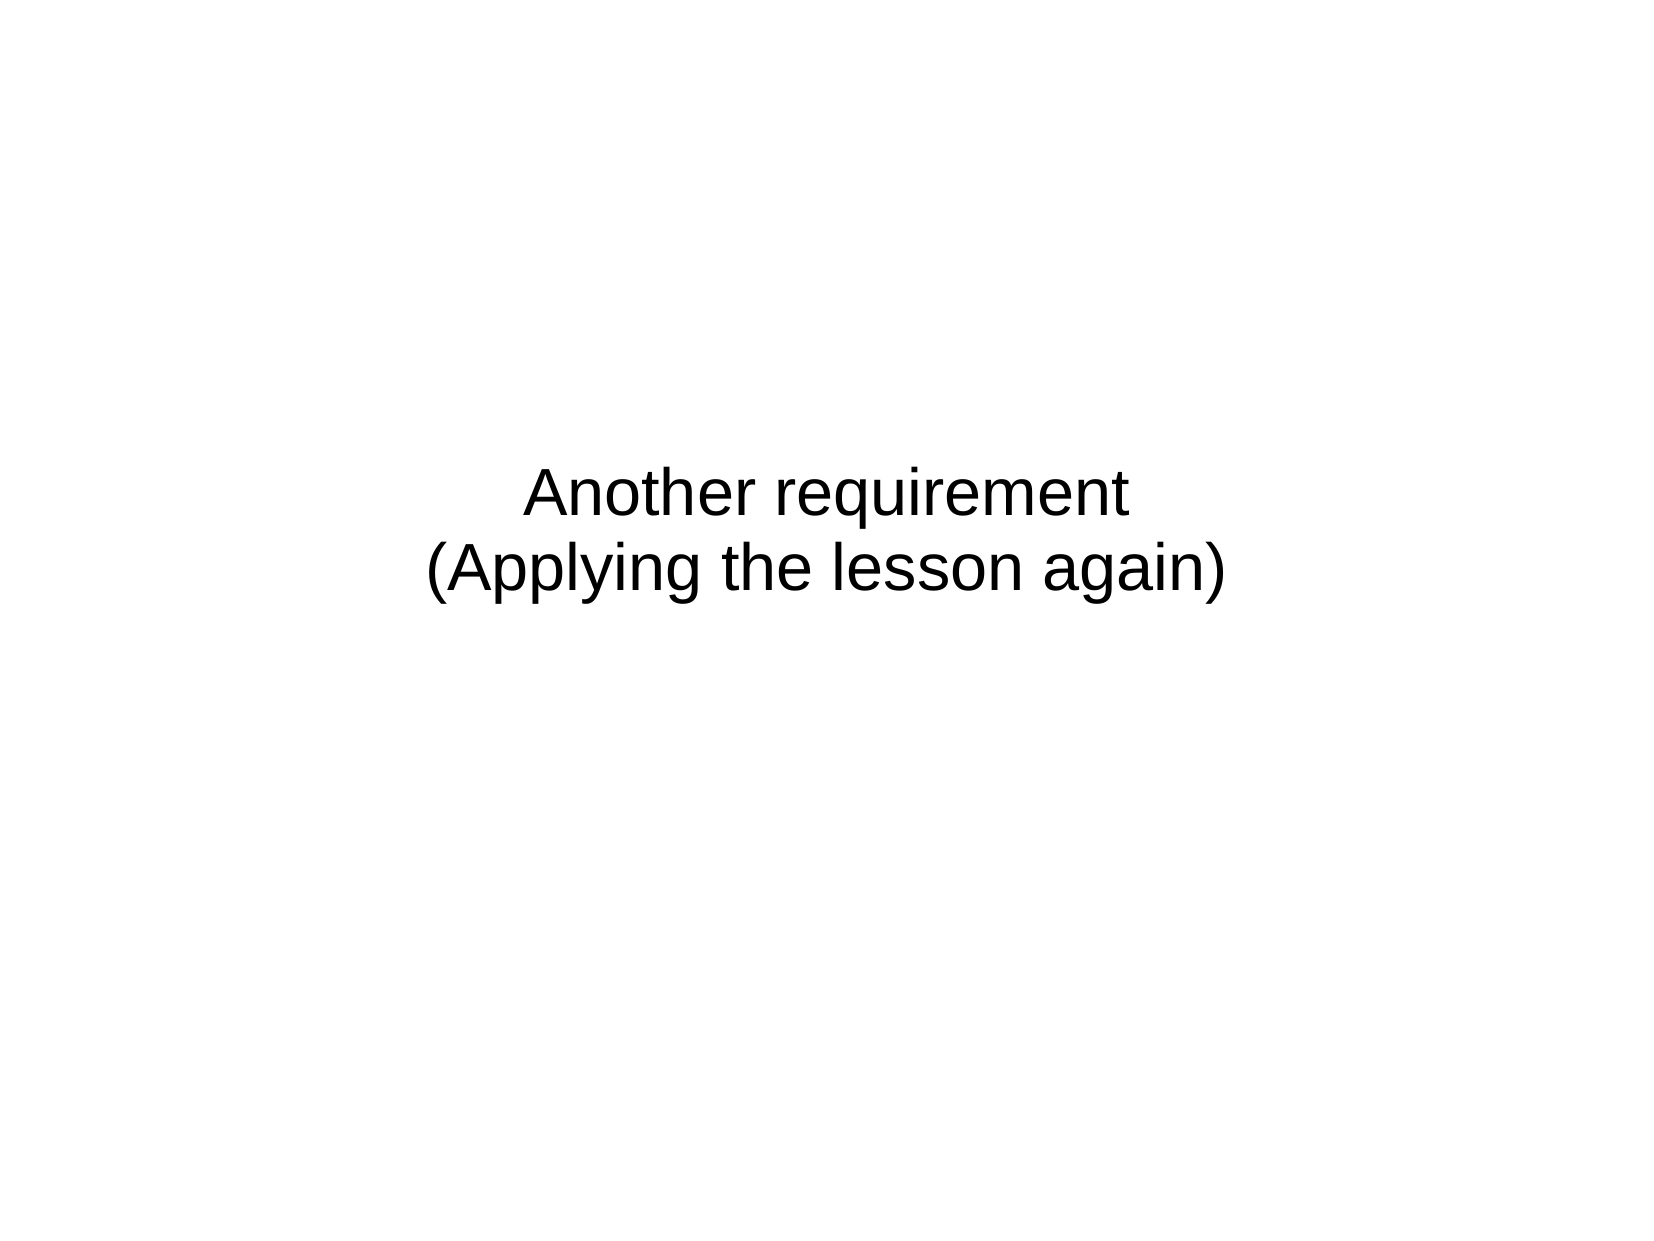

# Another requirement (Applying the lesson again)